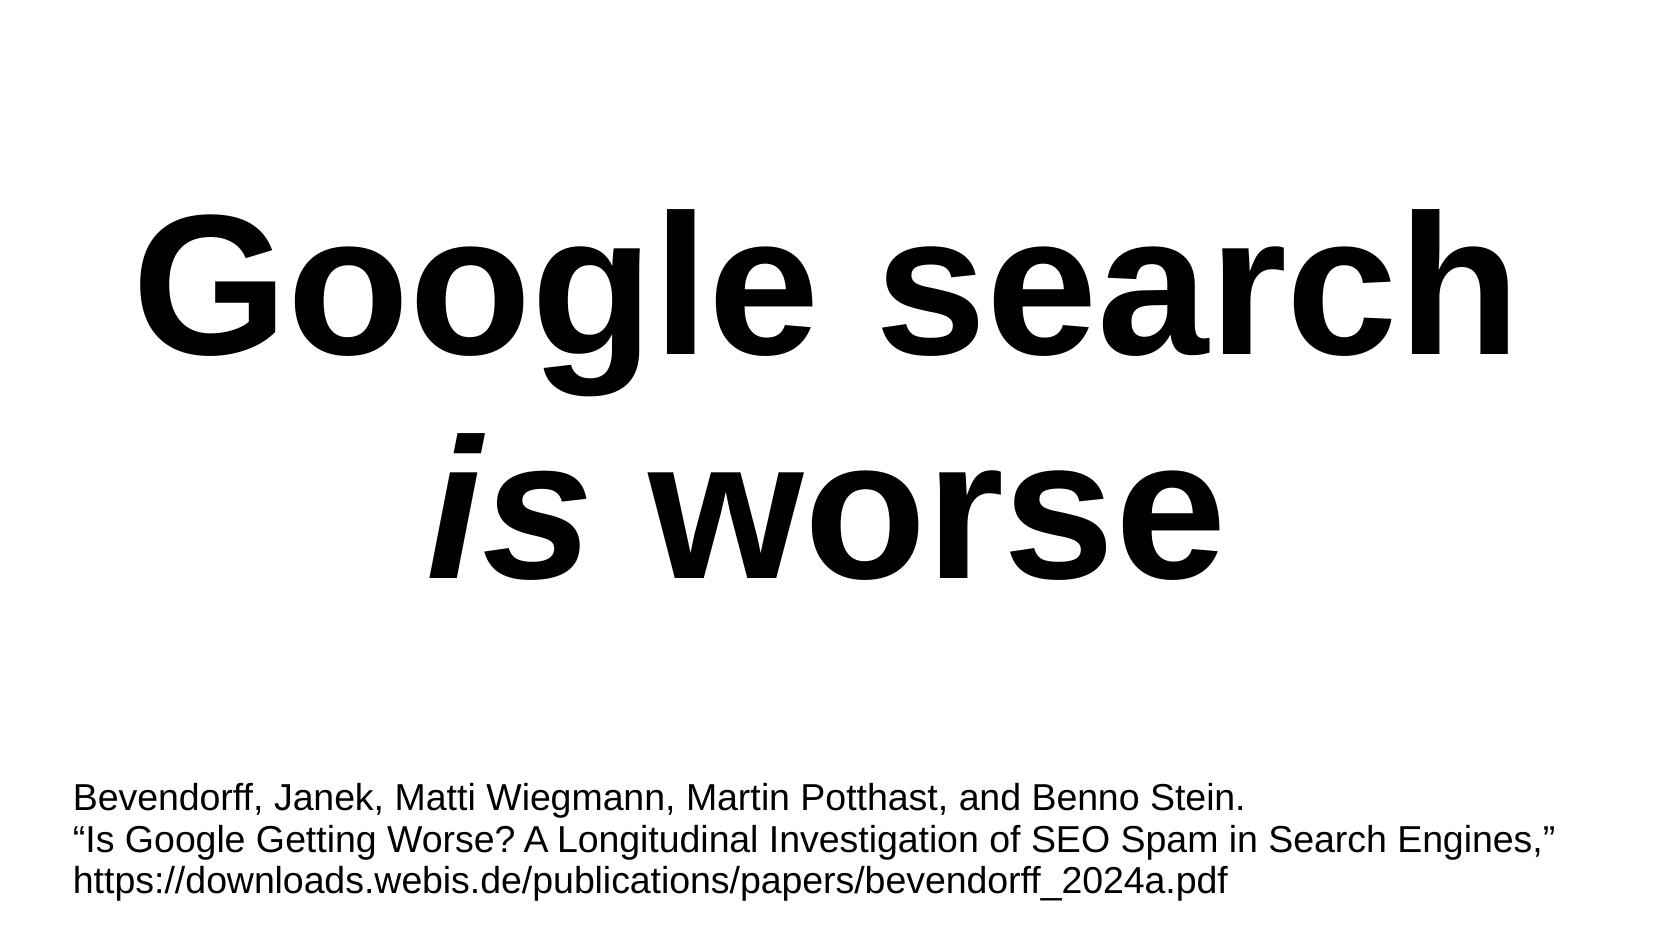

# Google search
is worse
Bevendorff, Janek, Matti Wiegmann, Martin Potthast, and Benno Stein.
“Is Google Getting Worse? A Longitudinal Investigation of SEO Spam in Search Engines,”
https://downloads.webis.de/publications/papers/bevendorff_2024a.pdf